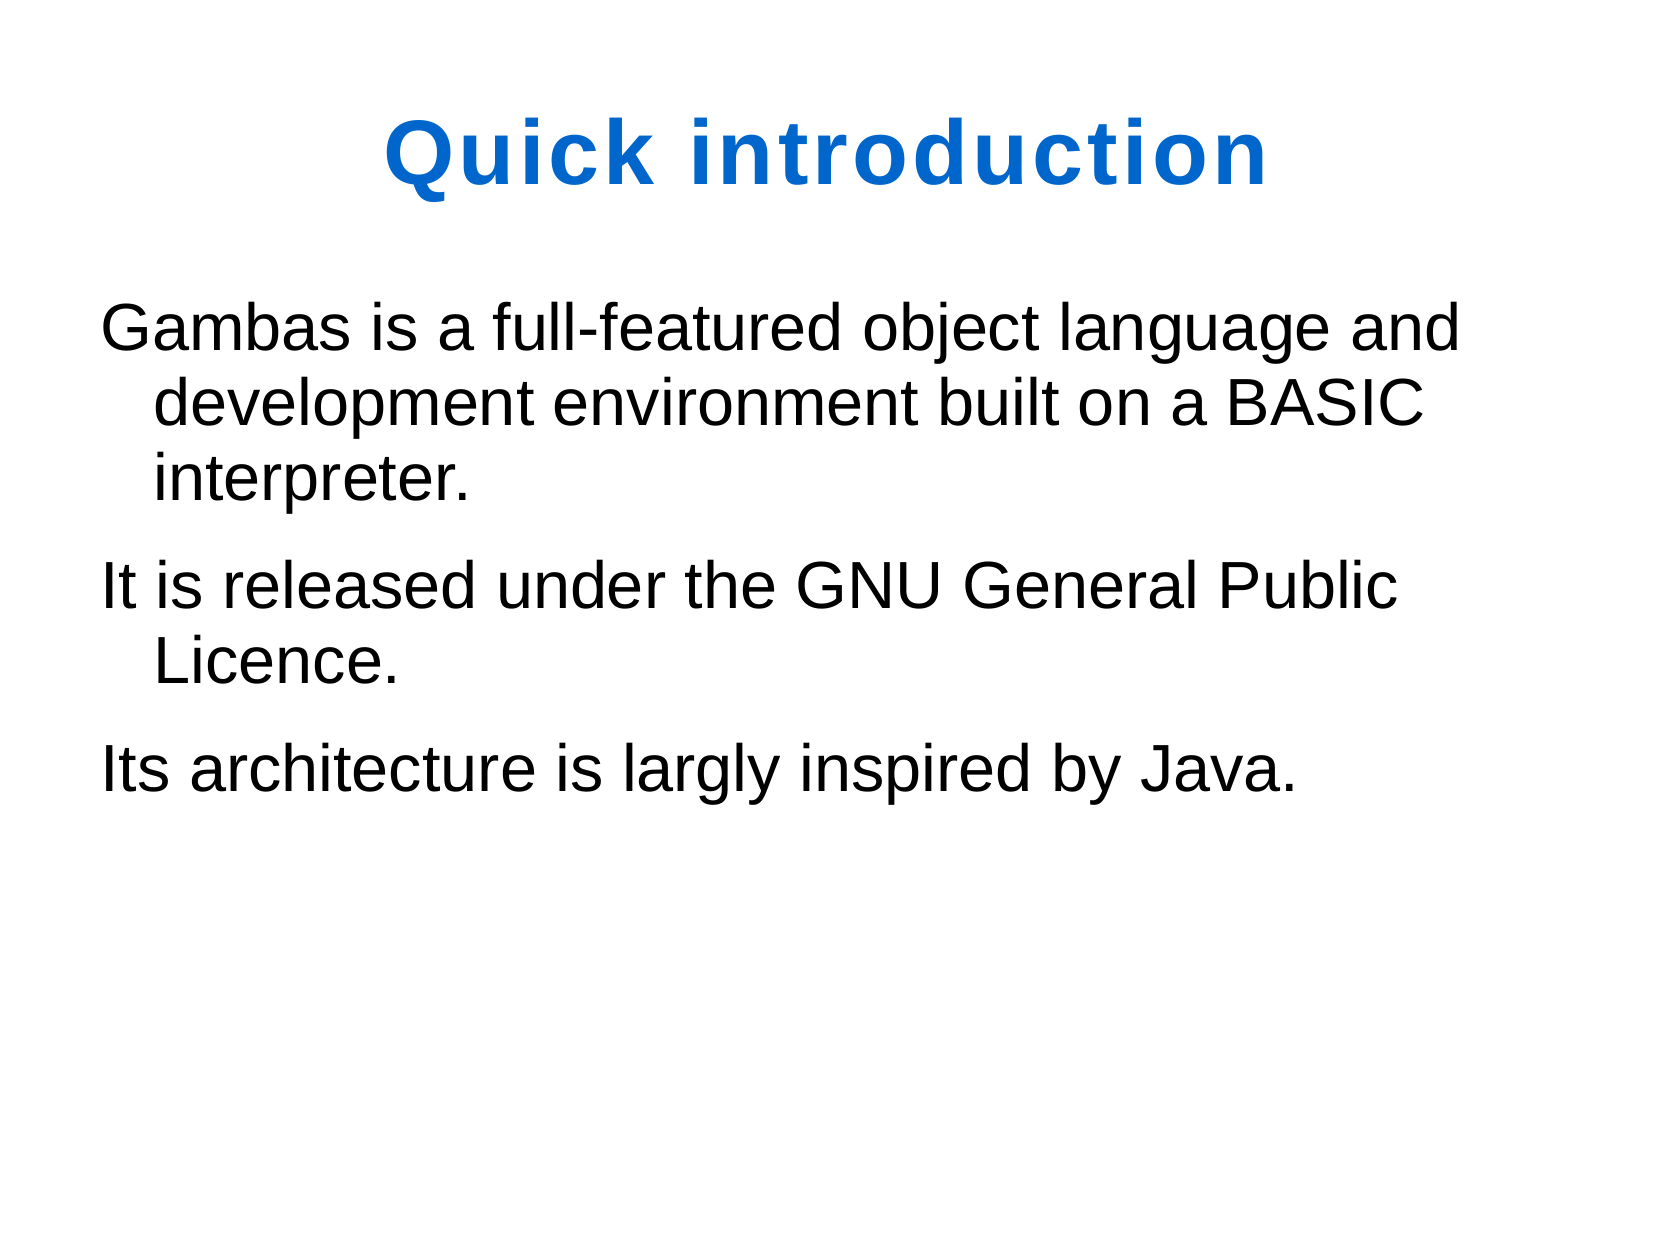

# Quick introduction
Gambas is a full-featured object language and development environment built on a BASIC interpreter.
It is released under the GNU General Public Licence.
Its architecture is largly inspired by Java.